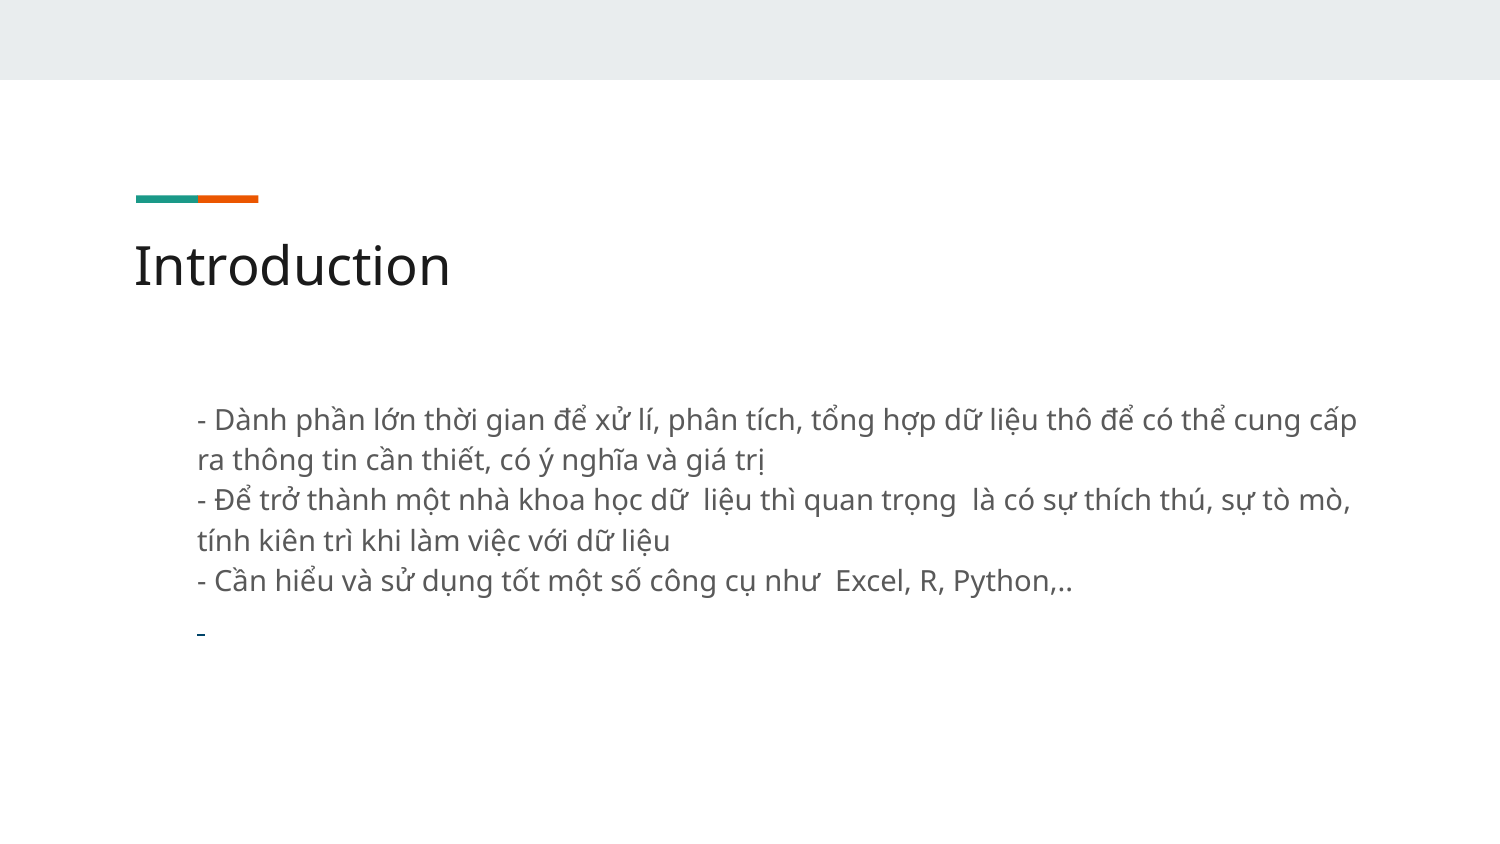

# Introduction
- Dành phần lớn thời gian để xử lí, phân tích, tổng hợp dữ liệu thô để có thể cung cấp ra thông tin cần thiết, có ý nghĩa và giá trị
- Để trở thành một nhà khoa học dữ liệu thì quan trọng là có sự thích thú, sự tò mò, tính kiên trì khi làm việc với dữ liệu
- Cần hiểu và sử dụng tốt một số công cụ như Excel, R, Python,..